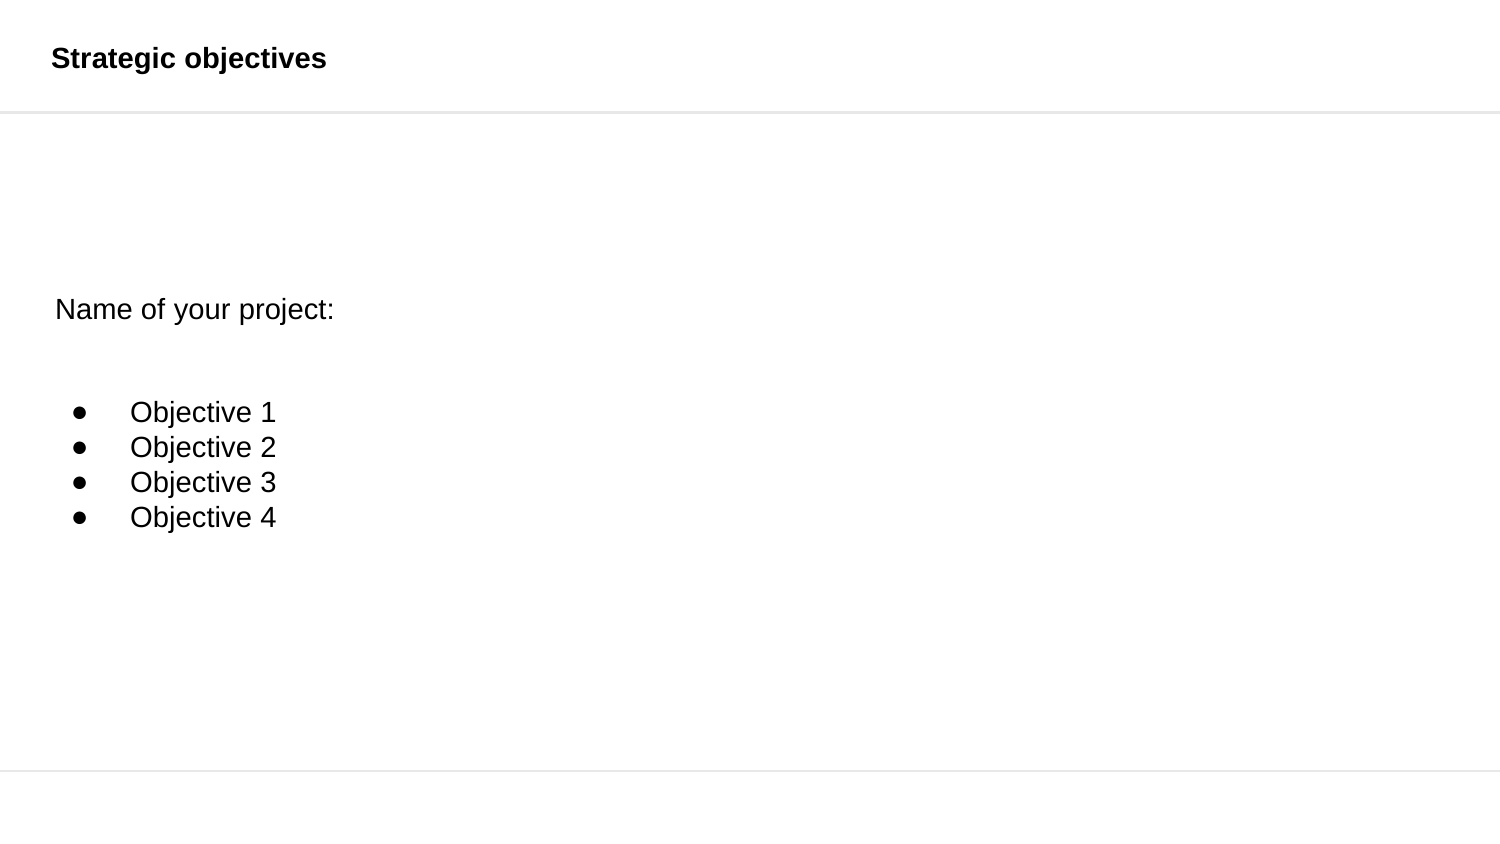

Strategic objectives
# Name of your project:
Objective 1
Objective 2
Objective 3
Objective 4